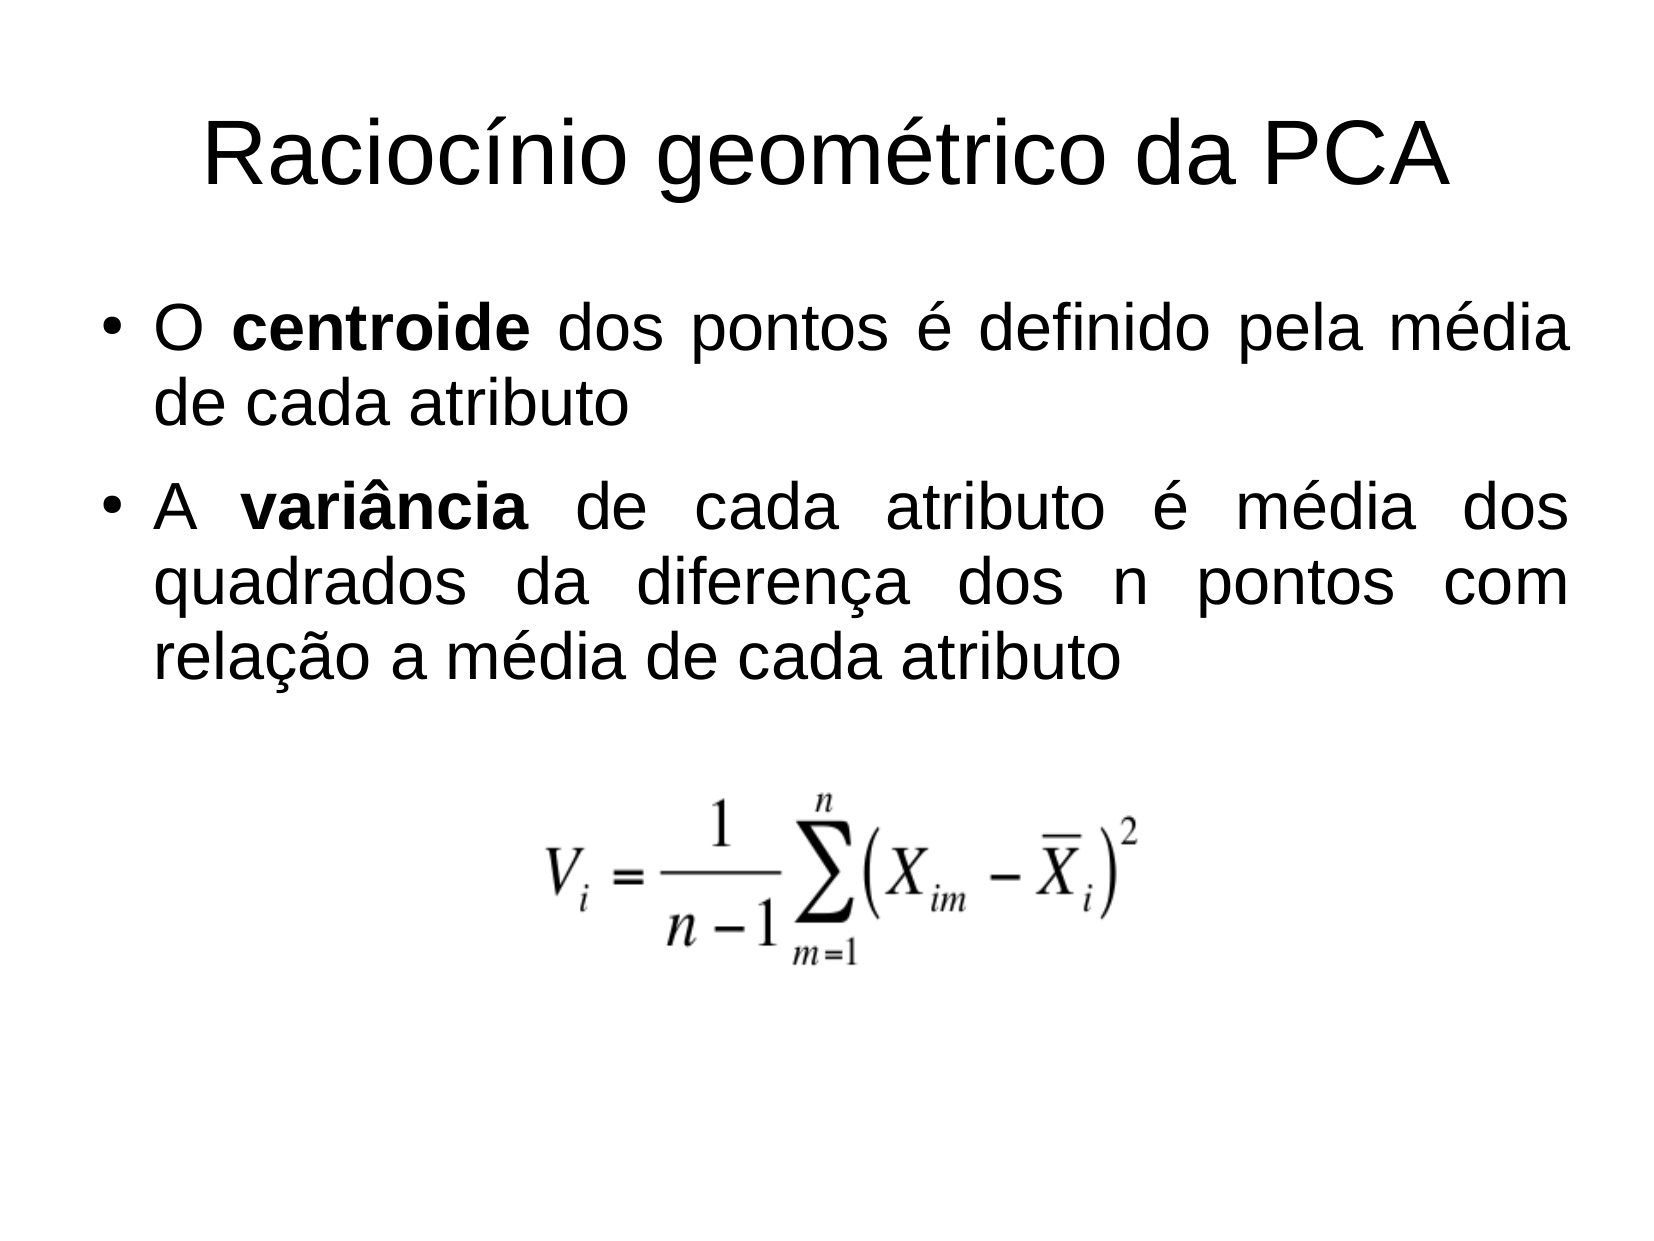

# Raciocínio geométrico da PCA
O centroide dos pontos é definido pela média de cada atributo
A variância de cada atributo é média dos quadrados da diferença dos n pontos com relação a média de cada atributo